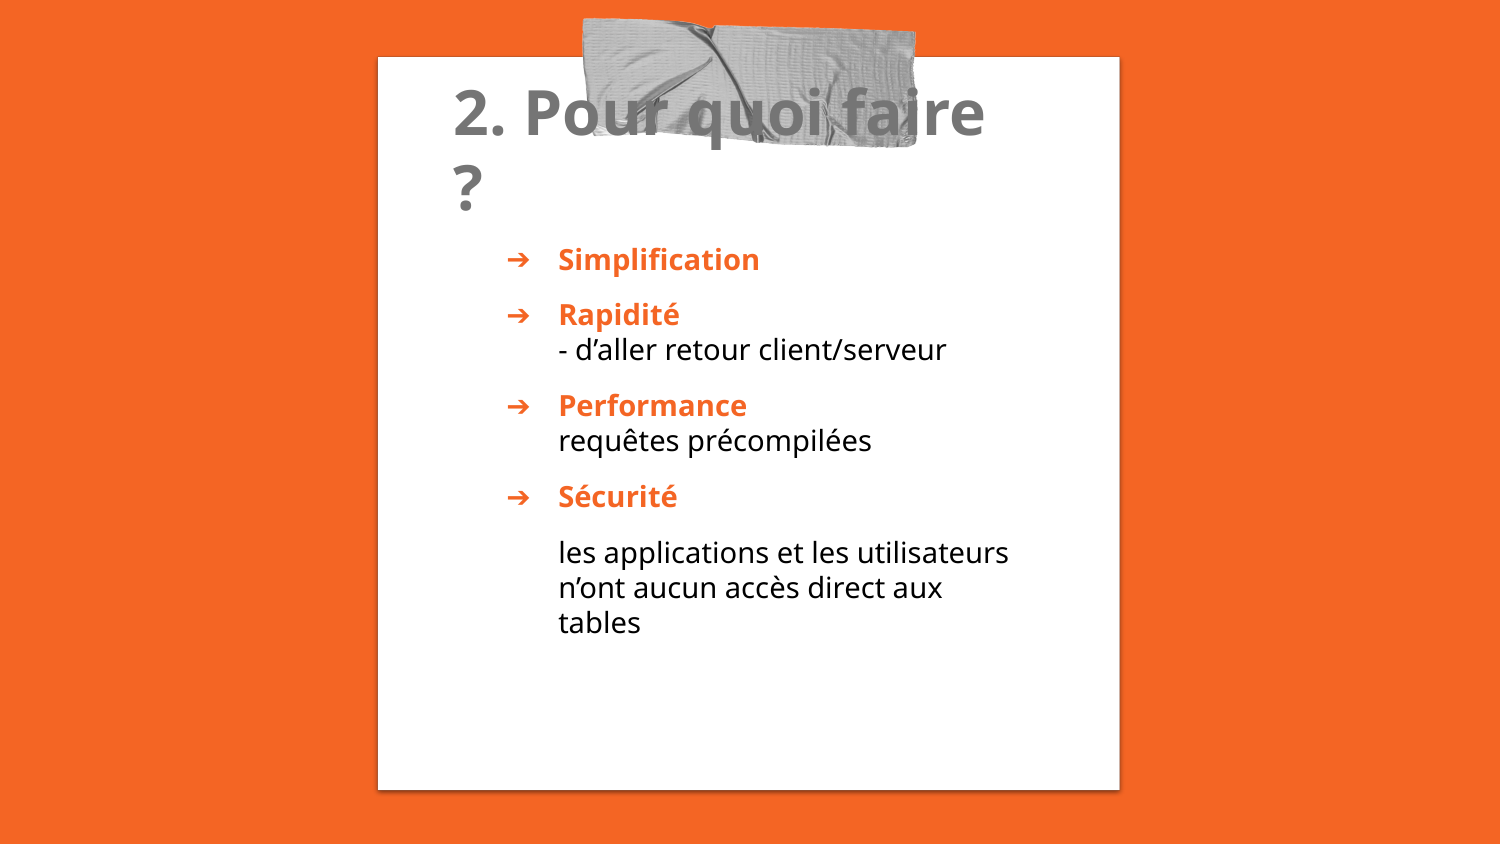

2. Pour quoi faire ?
# Simplification
Rapidité
- d’aller retour client/serveur
Performance
requêtes précompilées
Sécurité
les applications et les utilisateurs n’ont aucun accès direct aux tables